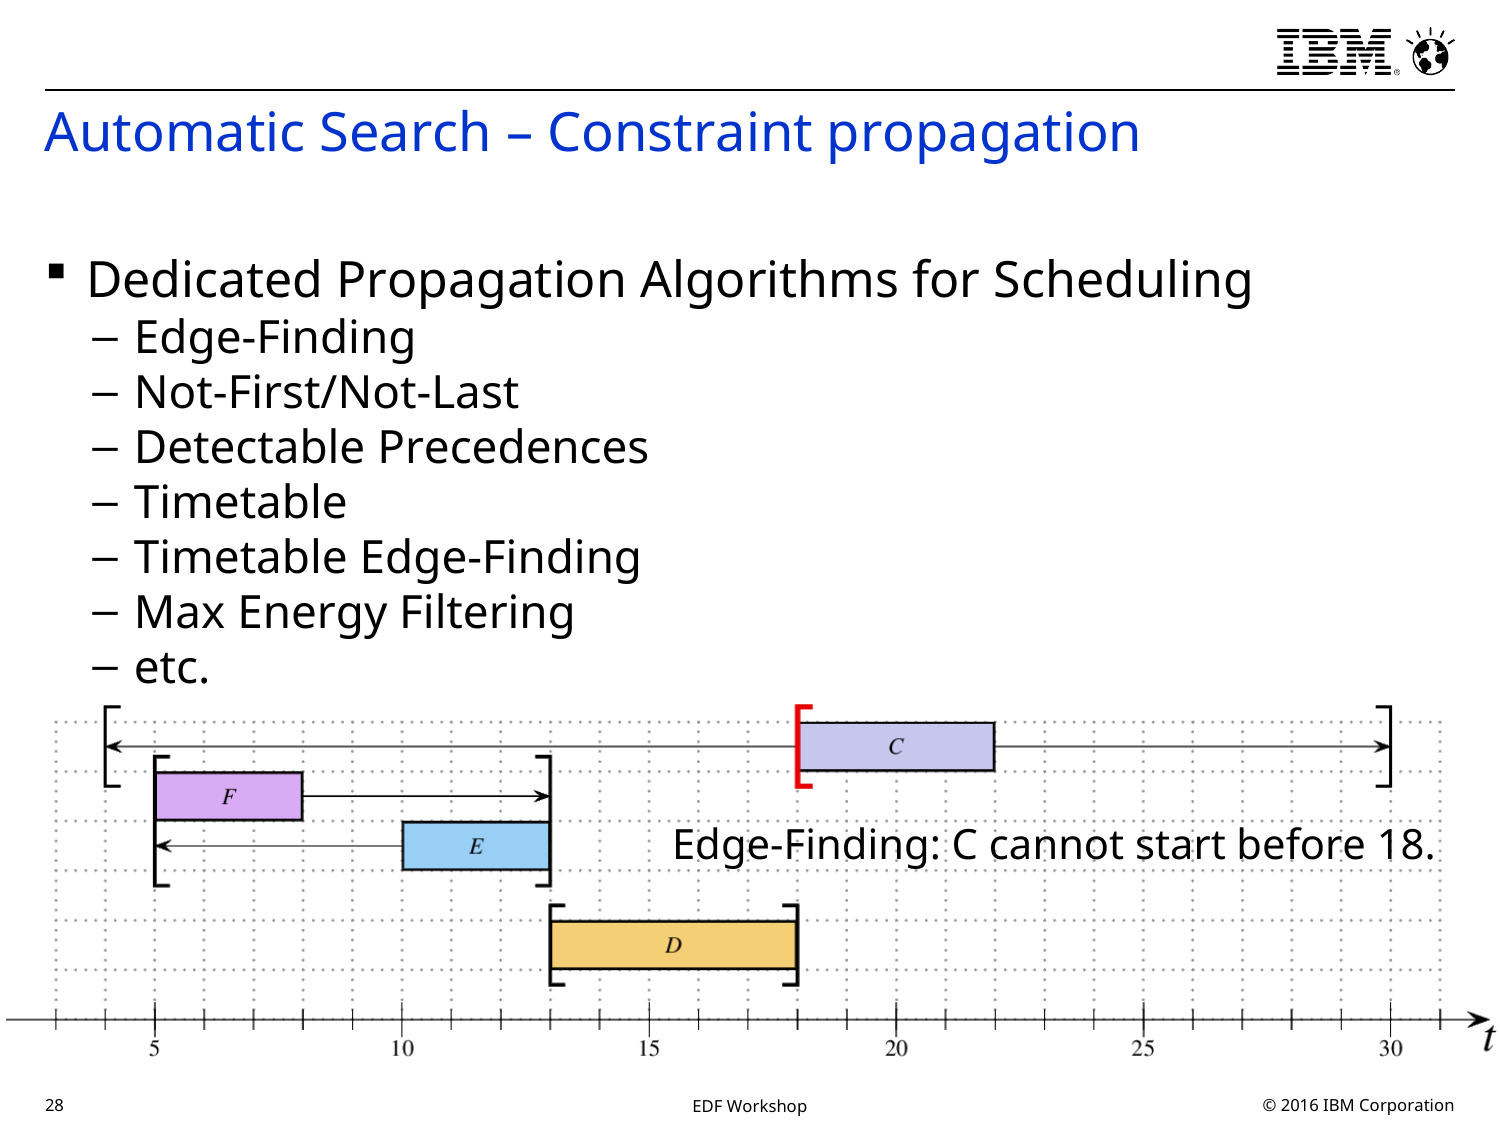

# Automatic Search – Constraint propagation
Dedicated Propagation Algorithms for Scheduling
Edge-Finding
Not-First/Not-Last
Detectable Precedences
Timetable
Timetable Edge-Finding
Max Energy Filtering
etc.
Edge-Finding: C cannot start before 18.
28